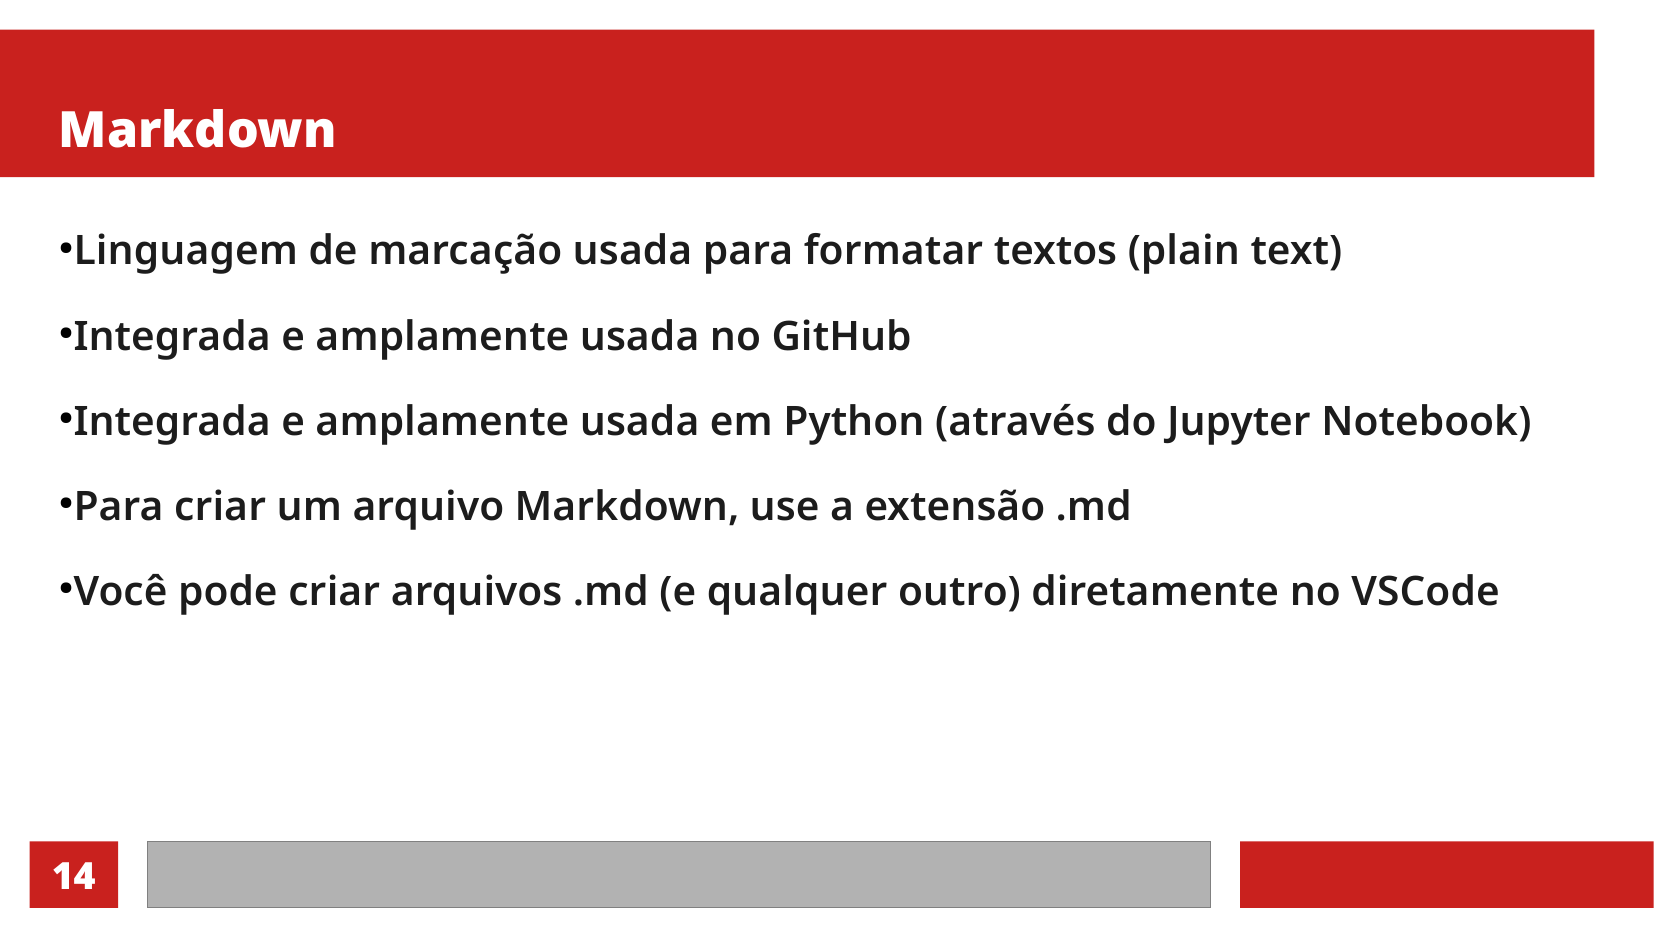

# Markdown
Linguagem de marcação usada para formatar textos (plain text)
Integrada e amplamente usada no GitHub
Integrada e amplamente usada em Python (através do Jupyter Notebook)
Para criar um arquivo Markdown, use a extensão .md
Você pode criar arquivos .md (e qualquer outro) diretamente no VSCode
14